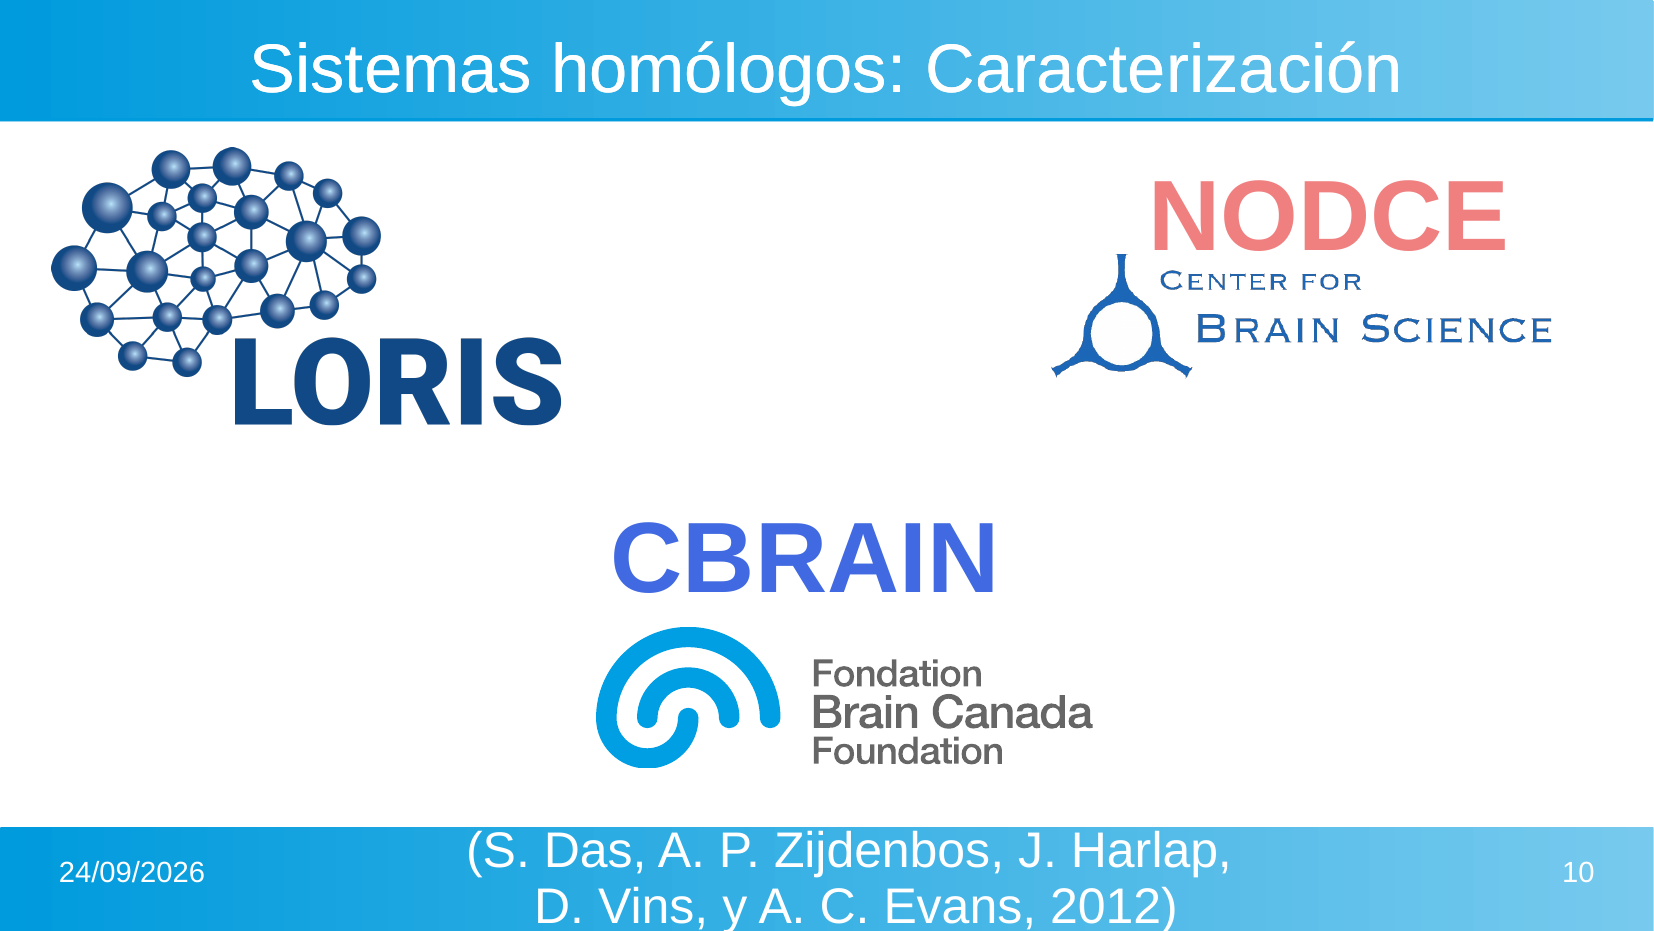

# Sistemas homólogos: Caracterización
Sistemas homólogos: Caracterización
NODCE
CBRAIN
(S. Das, A. P. Zijdenbos, J. Harlap,
D. Vins, y A. C. Evans, 2012)
10